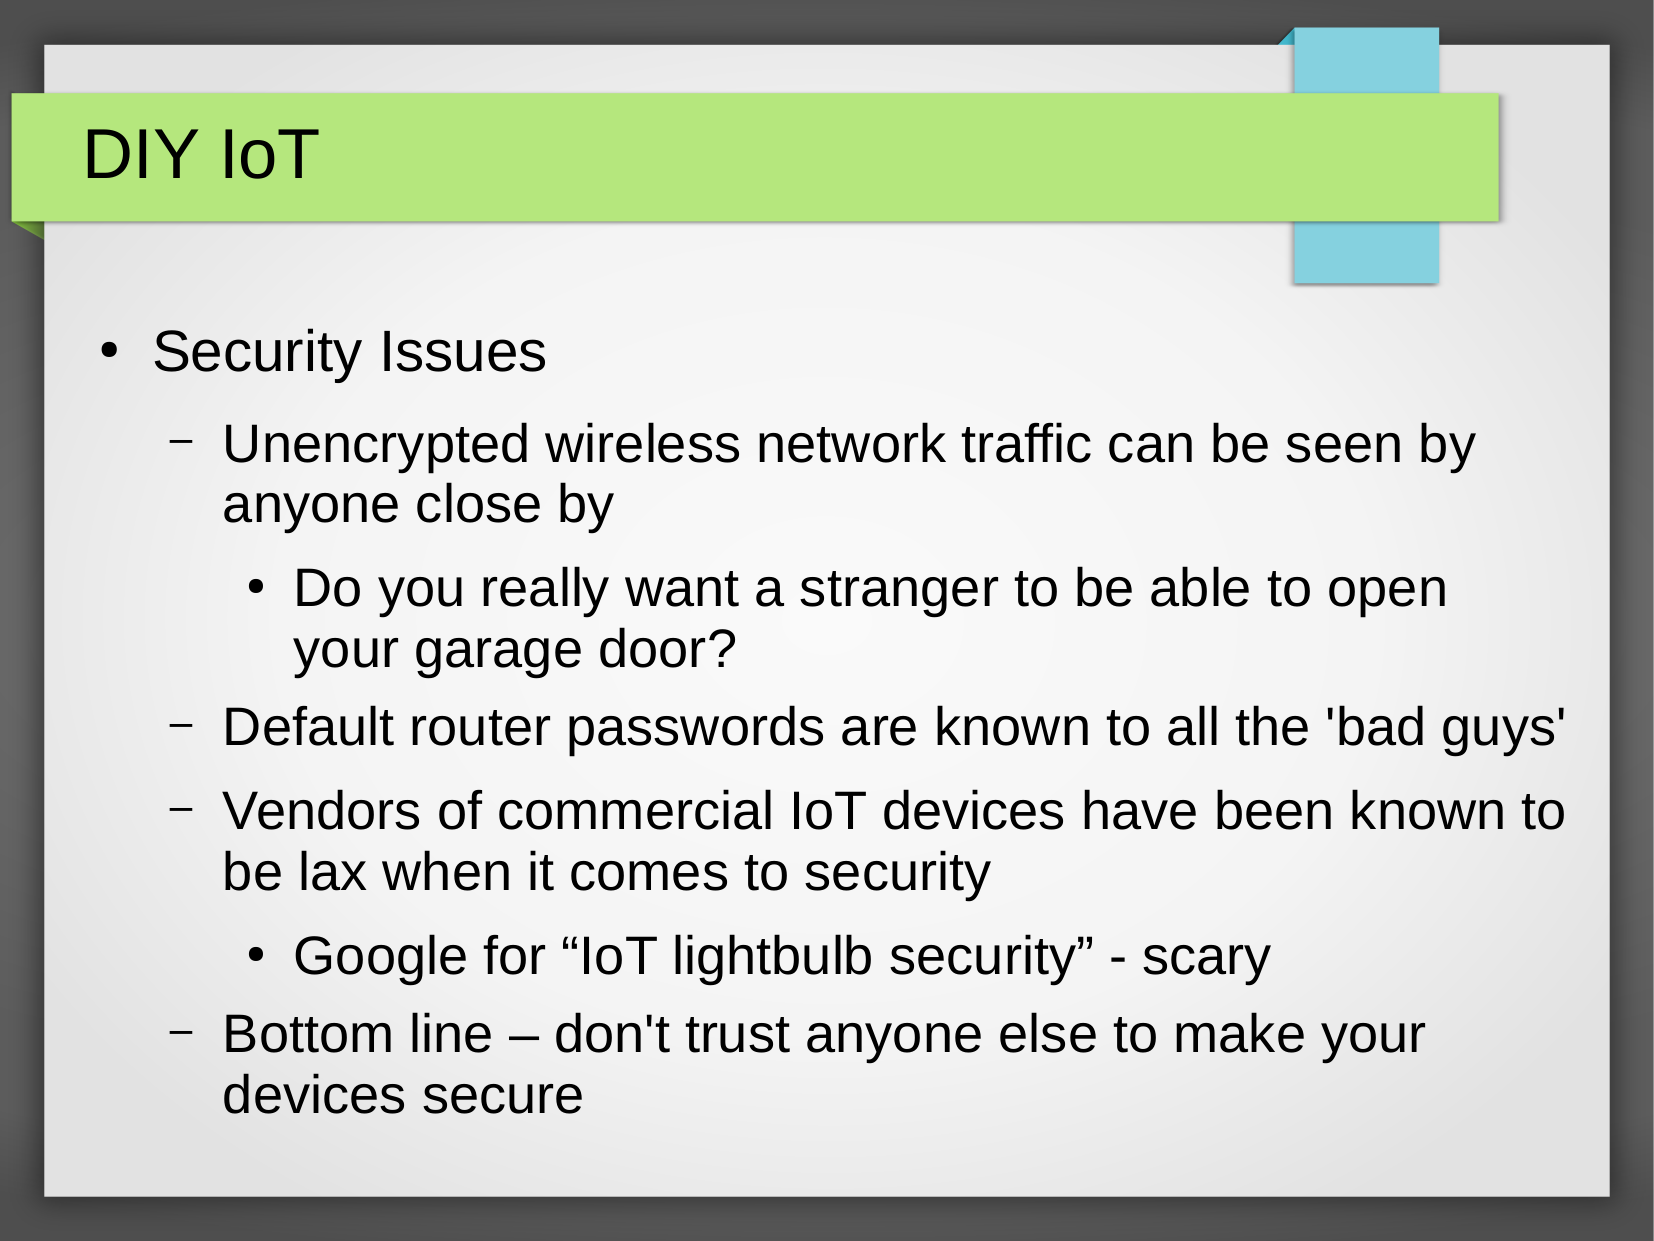

# DIY IoT
Security Issues
Unencrypted wireless network traffic can be seen by anyone close by
Do you really want a stranger to be able to open your garage door?
Default router passwords are known to all the 'bad guys'
Vendors of commercial IoT devices have been known to be lax when it comes to security
Google for “IoT lightbulb security” - scary
Bottom line – don't trust anyone else to make your devices secure